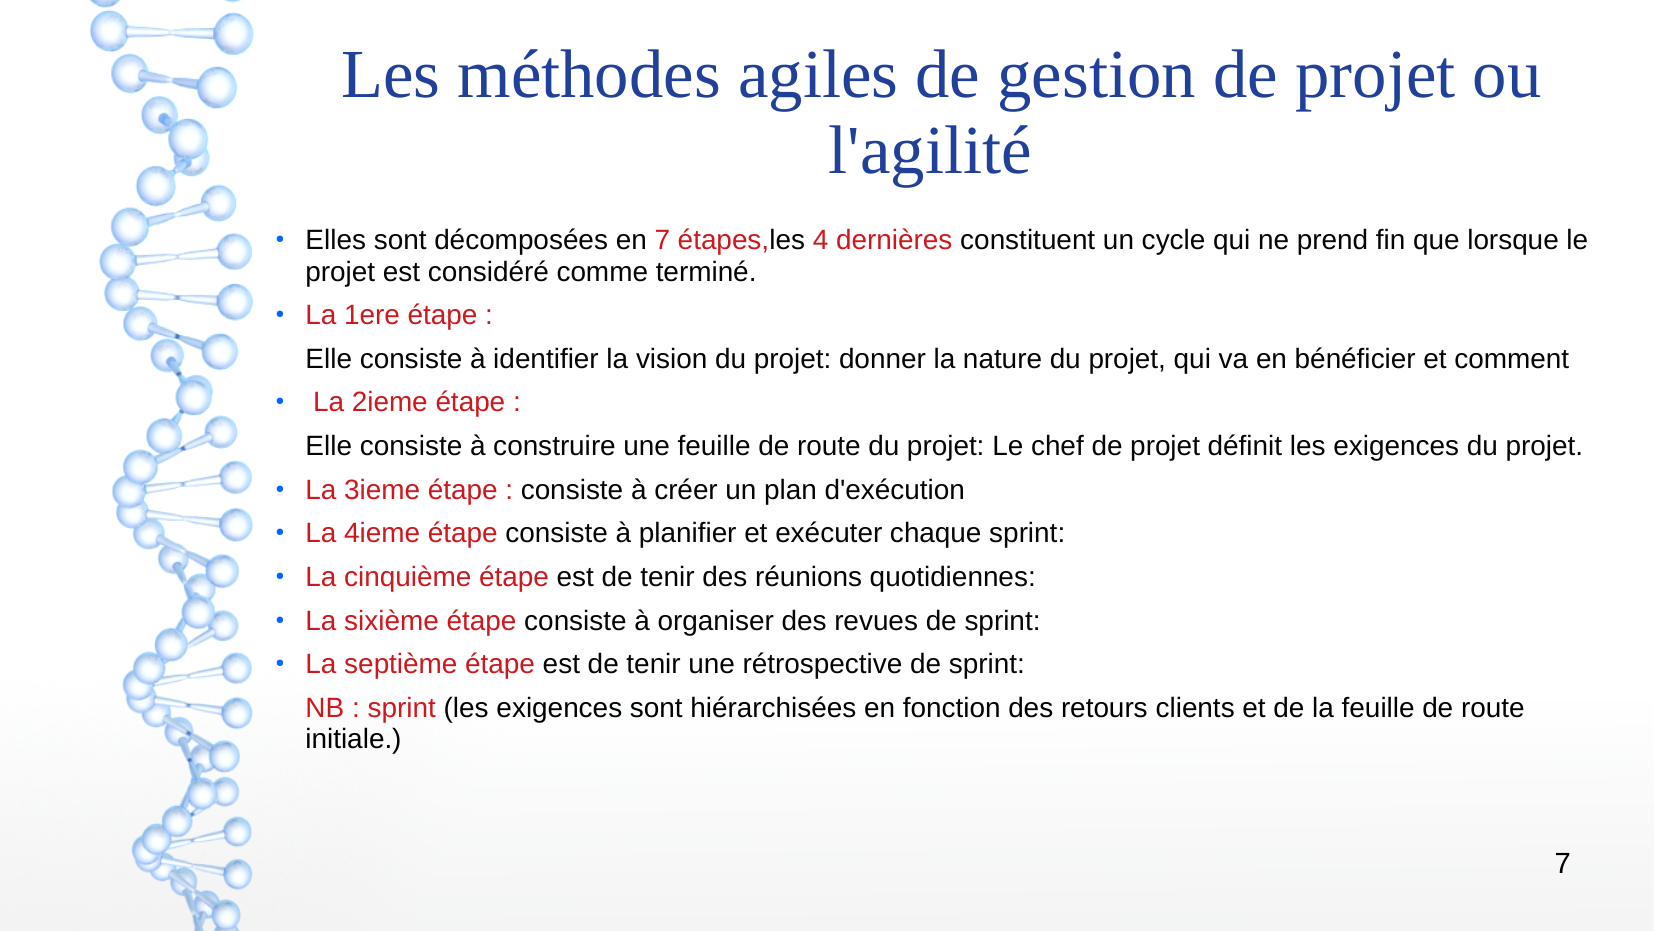

# Les méthodes agiles de gestion de projet ou l'agilité
Elles sont décomposées en 7 étapes,les 4 dernières constituent un cycle qui ne prend fin que lorsque le projet est considéré comme terminé.
La 1ere étape :
Elle consiste à identifier la vision du projet: donner la nature du projet, qui va en bénéficier et comment
 La 2ieme étape :
Elle consiste à construire une feuille de route du projet: Le chef de projet définit les exigences du projet.
La 3ieme étape : consiste à créer un plan d'exécution
La 4ieme étape consiste à planifier et exécuter chaque sprint:
La cinquième étape est de tenir des réunions quotidiennes:
La sixième étape consiste à organiser des revues de sprint:
La septième étape est de tenir une rétrospective de sprint:
NB : sprint (les exigences sont hiérarchisées en fonction des retours clients et de la feuille de route initiale.)
7